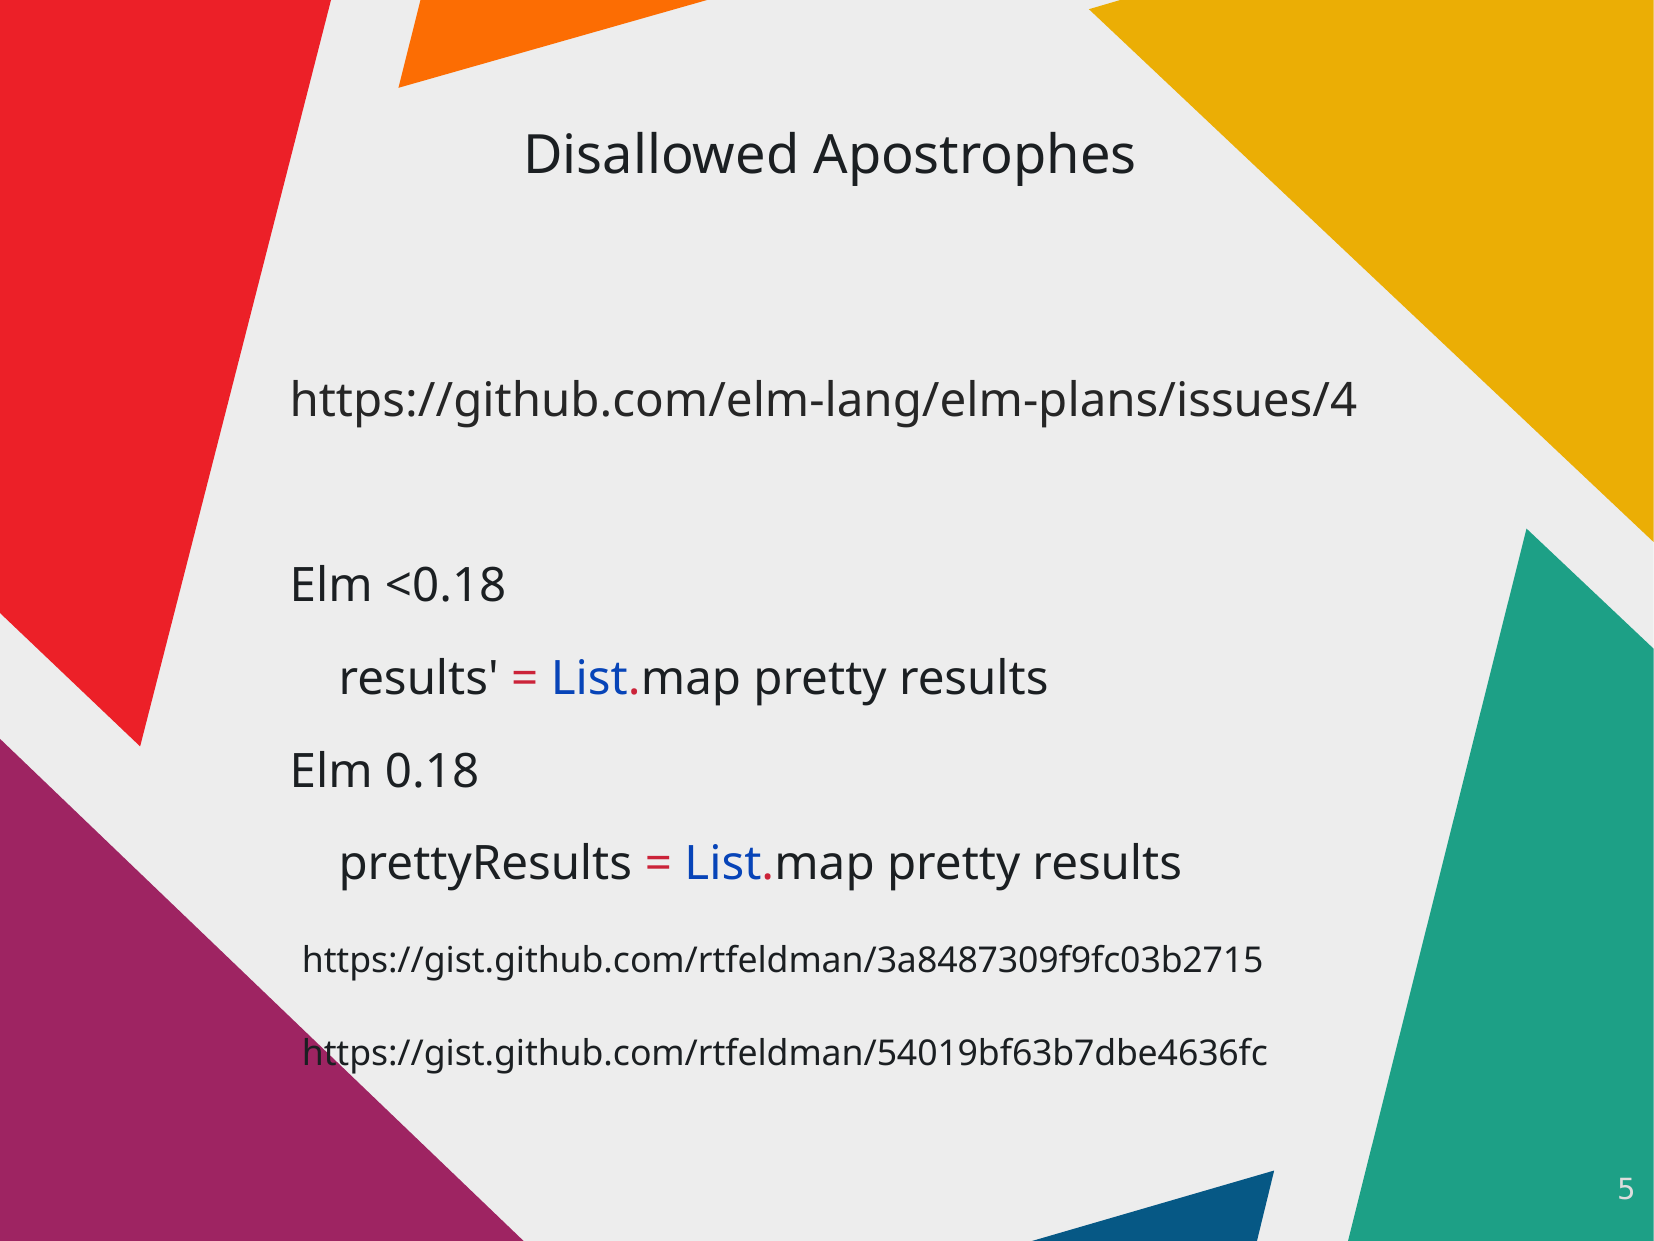

# Disallowed Apostrophes
 https://github.com/elm-lang/elm-plans/issues/4
Elm <0.18
 results' = List.map pretty results
Elm 0.18
 prettyResults = List.map pretty results
 https://gist.github.com/rtfeldman/3a8487309f9fc03b2715
 https://gist.github.com/rtfeldman/54019bf63b7dbe4636fc
5